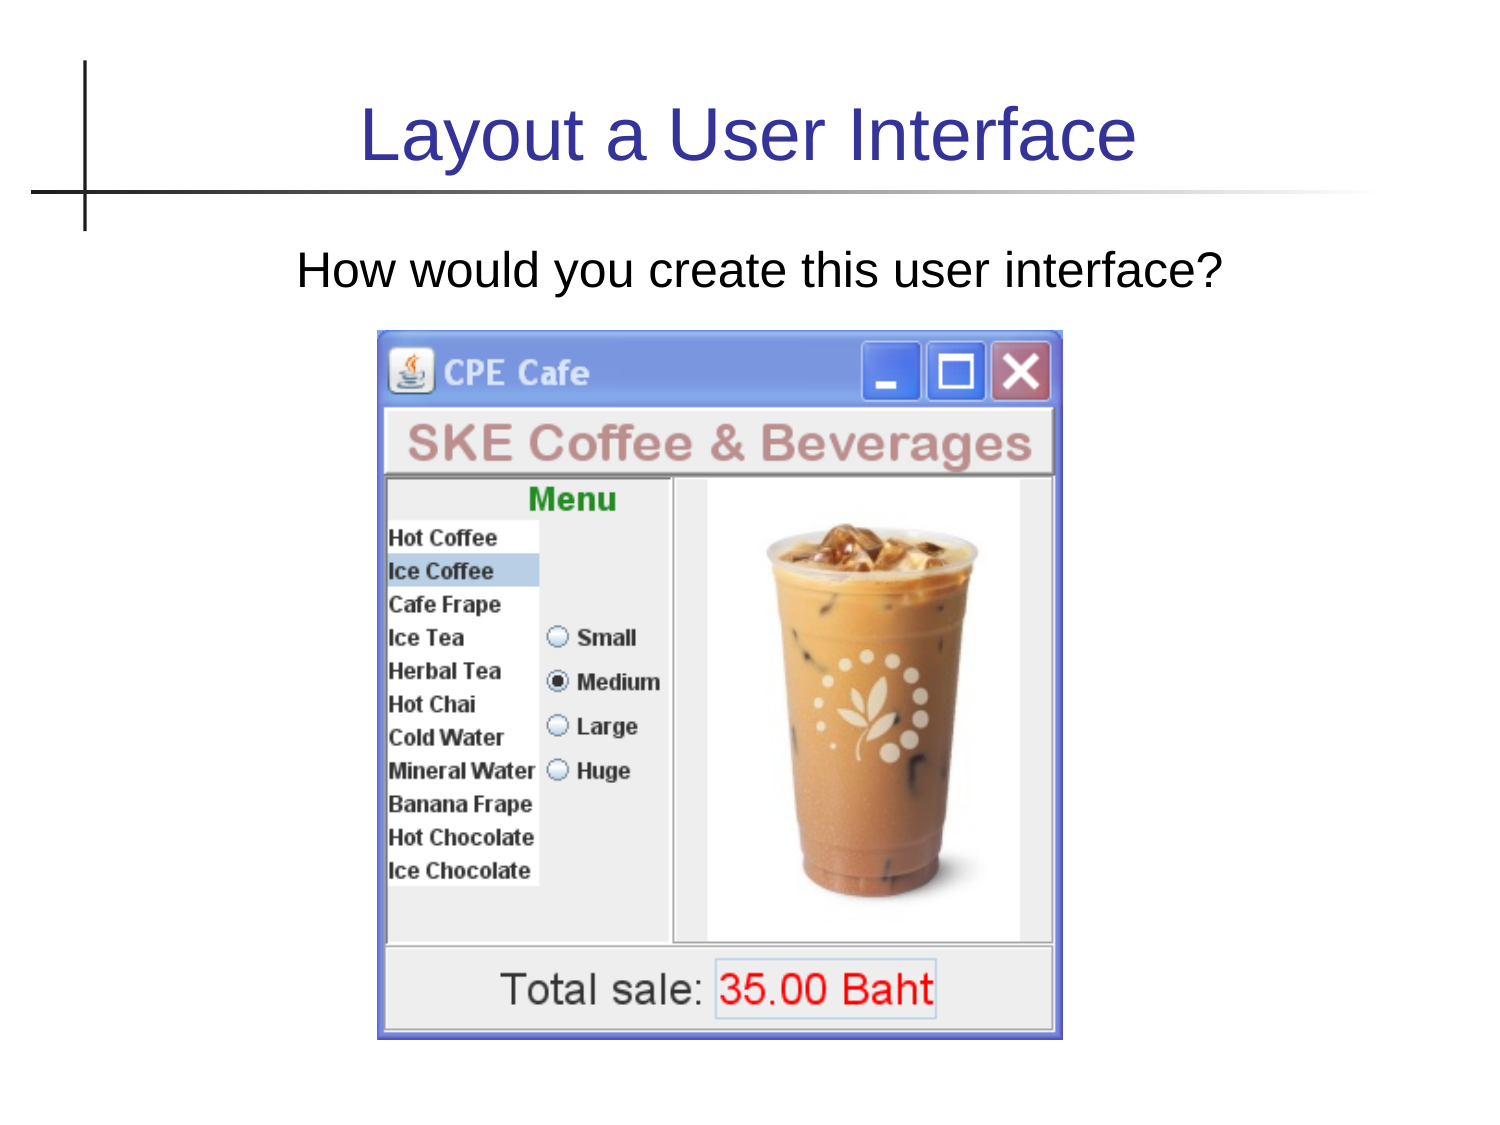

# Layout a User Interface
How would you create this user interface?